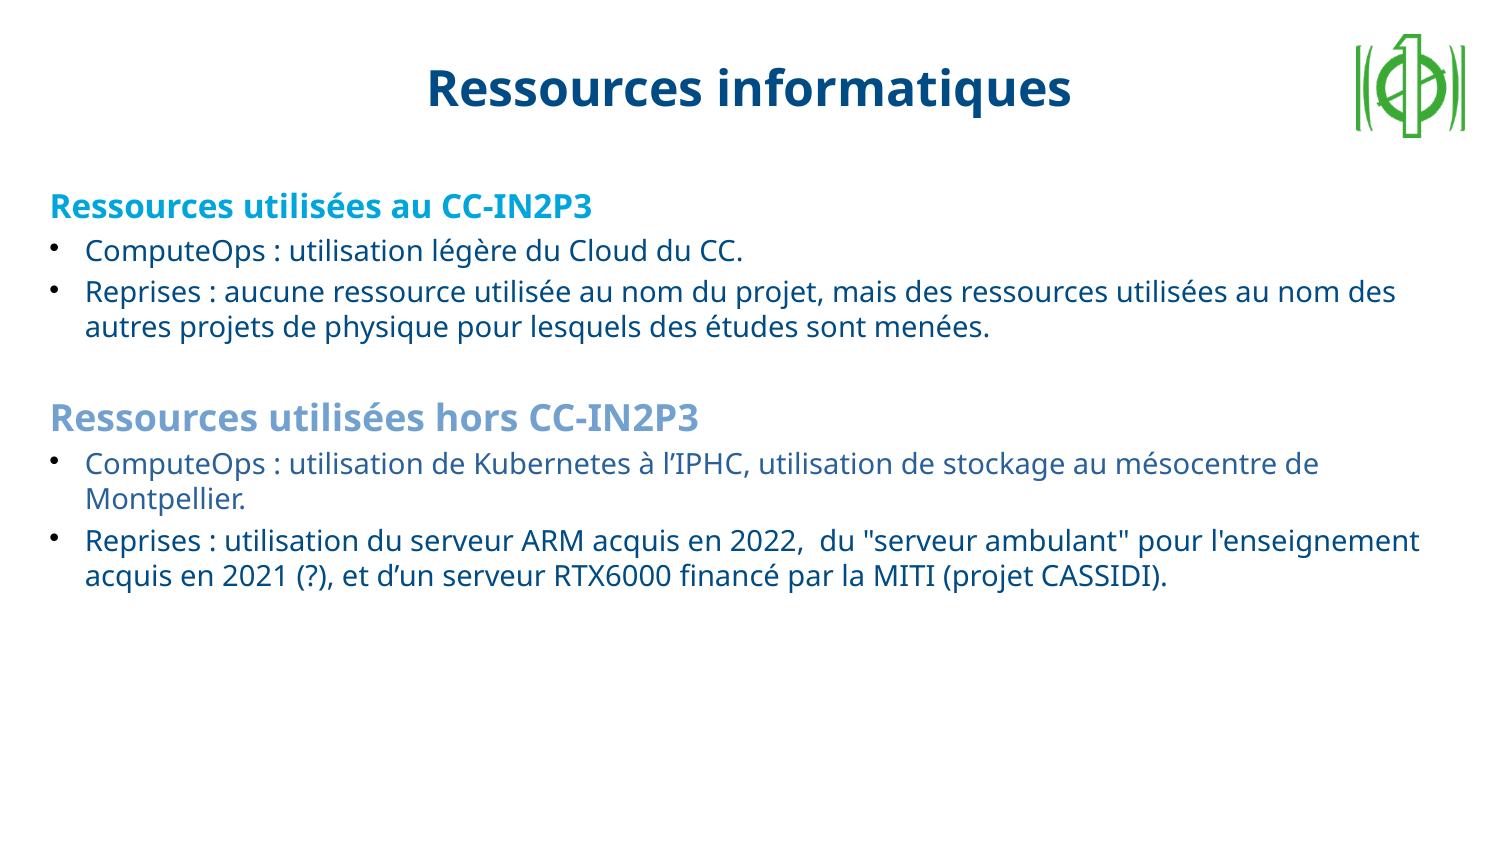

Ressources informatiques
Ressources utilisées au CC-IN2P3
ComputeOps : utilisation légère du Cloud du CC.
Reprises : aucune ressource utilisée au nom du projet, mais des ressources utilisées au nom des autres projets de physique pour lesquels des études sont menées.
Ressources utilisées hors CC-IN2P3
ComputeOps : utilisation de Kubernetes à l’IPHC, utilisation de stockage au mésocentre de Montpellier.
Reprises : utilisation du serveur ARM acquis en 2022, du "serveur ambulant" pour l'enseignement acquis en 2021 (?), et d’un serveur RTX6000 financé par la MITI (projet CASSIDI).